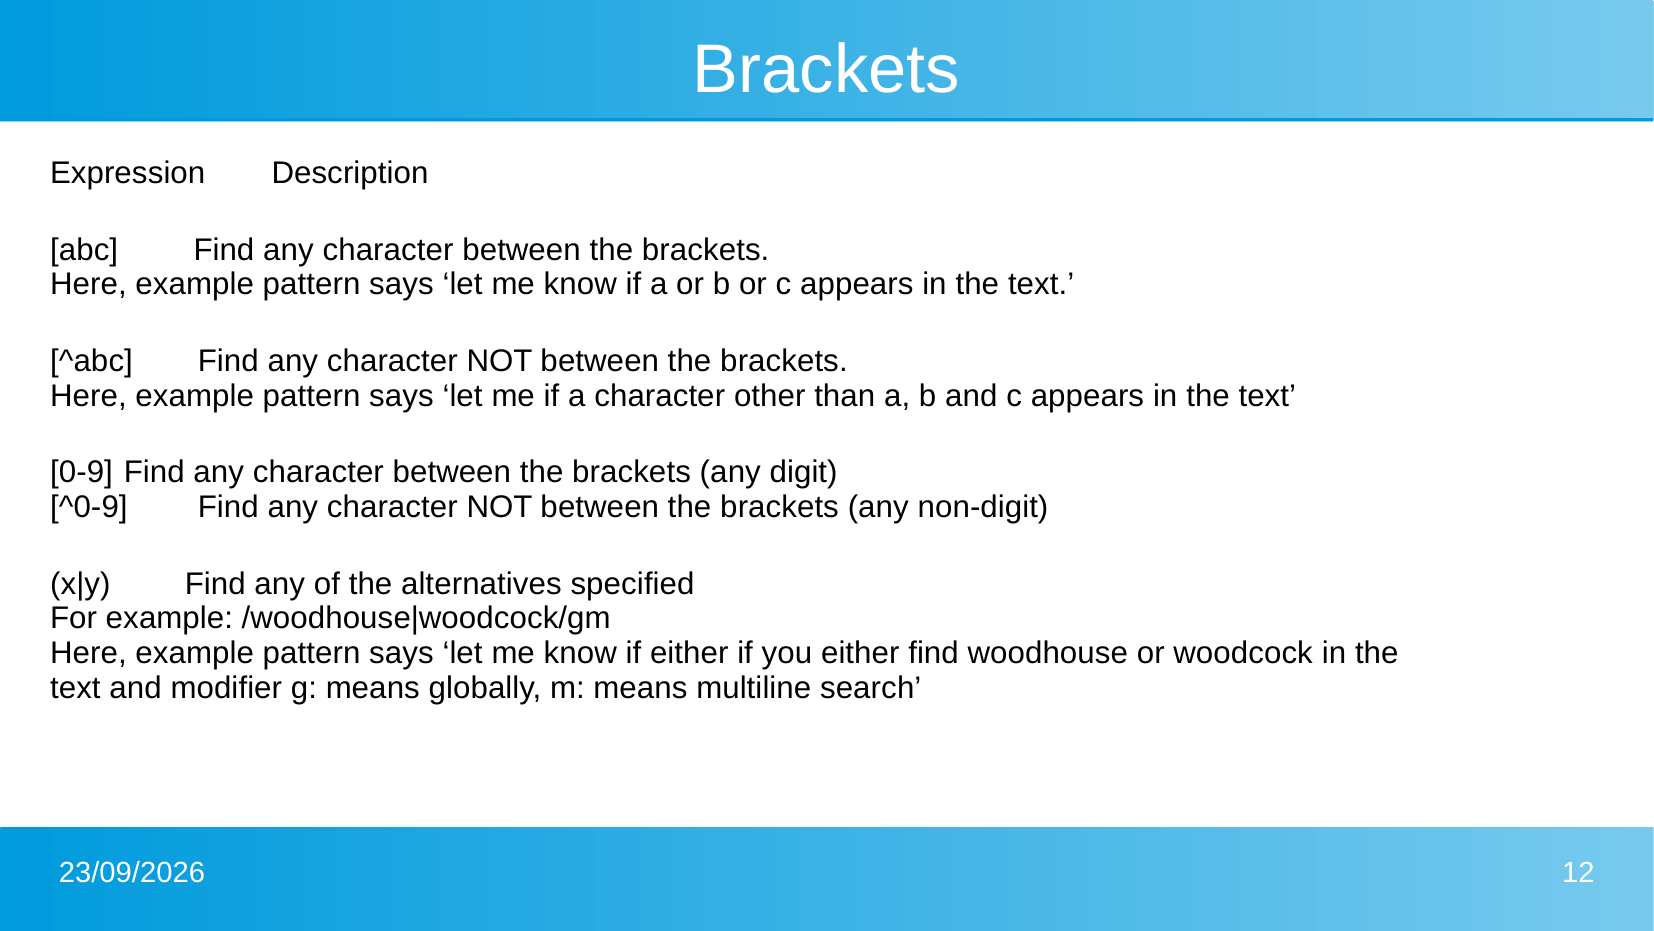

# Brackets
Expression	Description
[abc]	 Find any character between the brackets.
Here, example pattern says ‘let me know if a or b or c appears in the text.’
[^abc]	Find any character NOT between the brackets.
Here, example pattern says ‘let me if a character other than a, b and c appears in the text’
[0-9]	Find any character between the brackets (any digit)
[^0-9]	Find any character NOT between the brackets (any non-digit)
(x|y)	 Find any of the alternatives specified
For example: /woodhouse|woodcock/gm
Here, example pattern says ‘let me know if either if you either find woodhouse or woodcock in the text and modifier g: means globally, m: means multiline search’
12